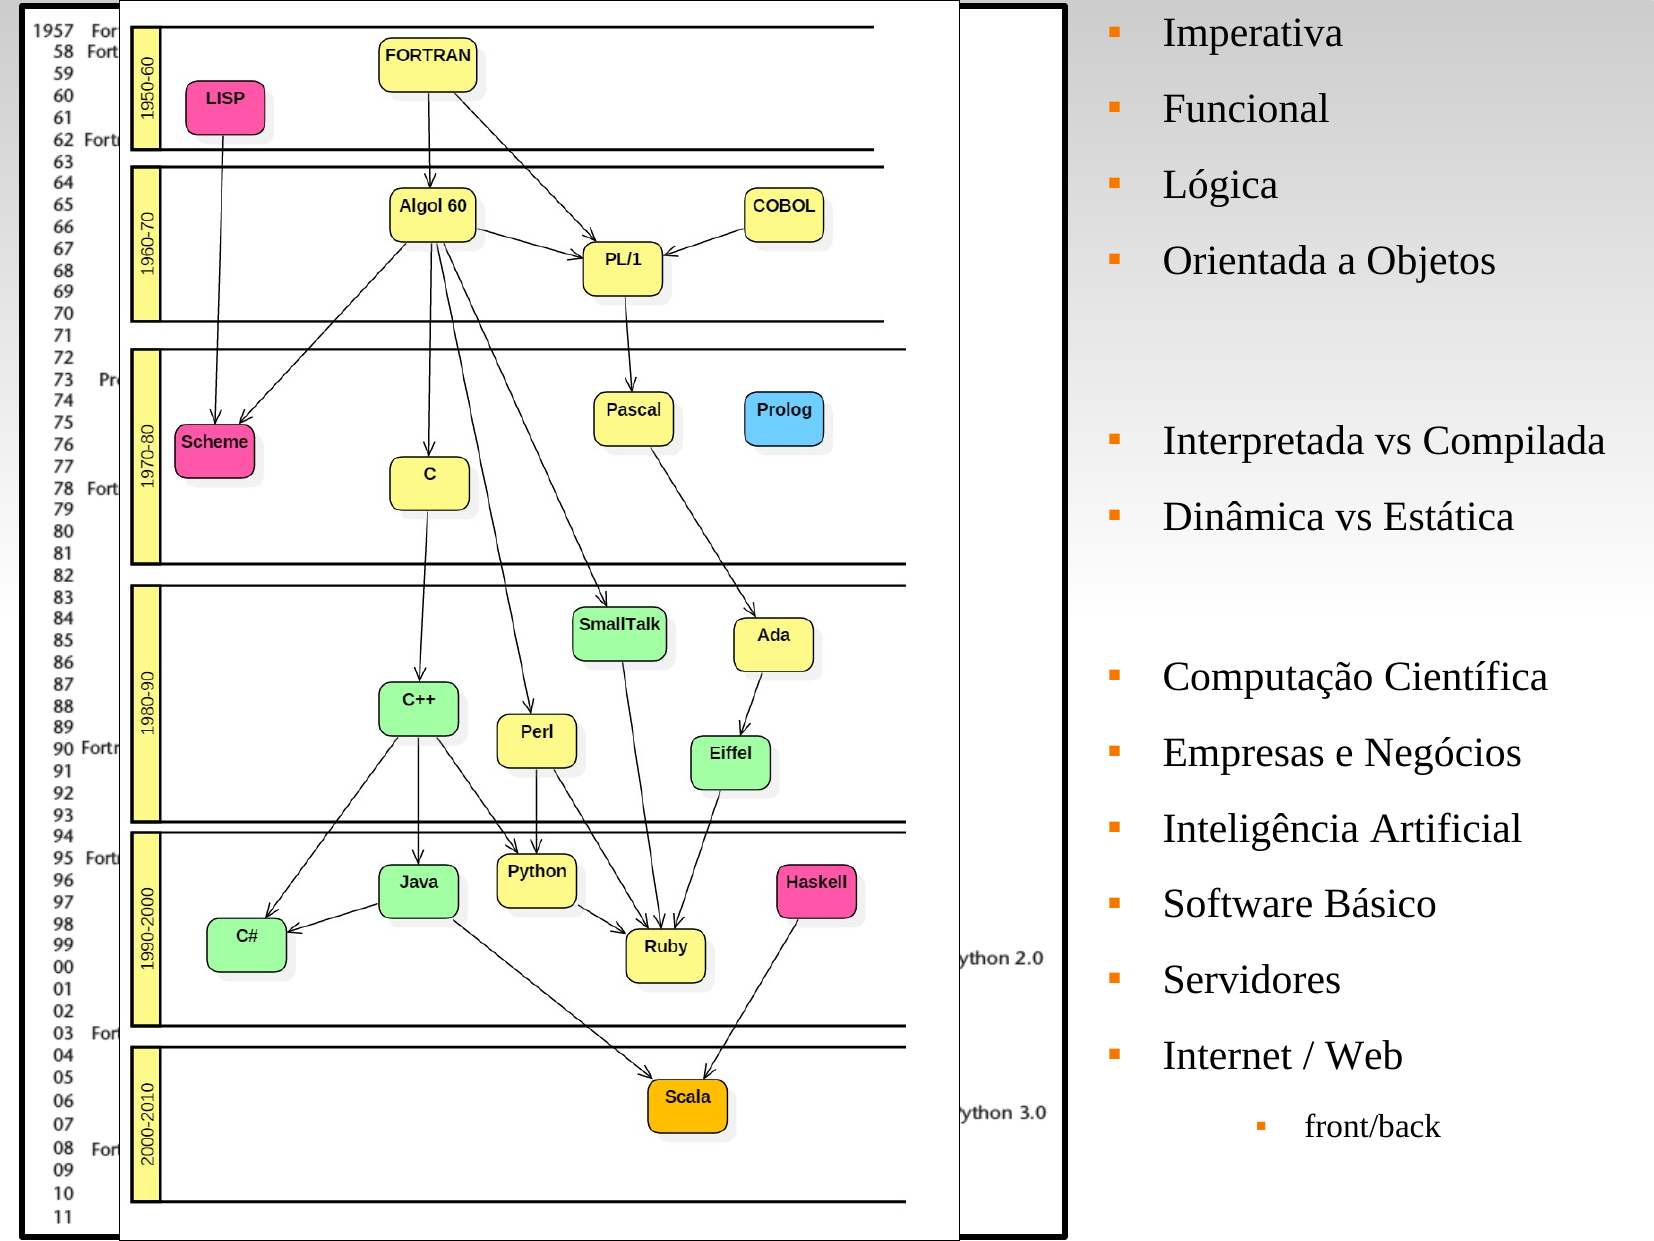

Imperativa
Funcional
Lógica
Orientada a Objetos
Interpretada vs Compilada
Dinâmica vs Estática
# Computação Científica
Empresas e Negócios
Inteligência Artificial
Software Básico
Servidores
Internet / Web
front/back